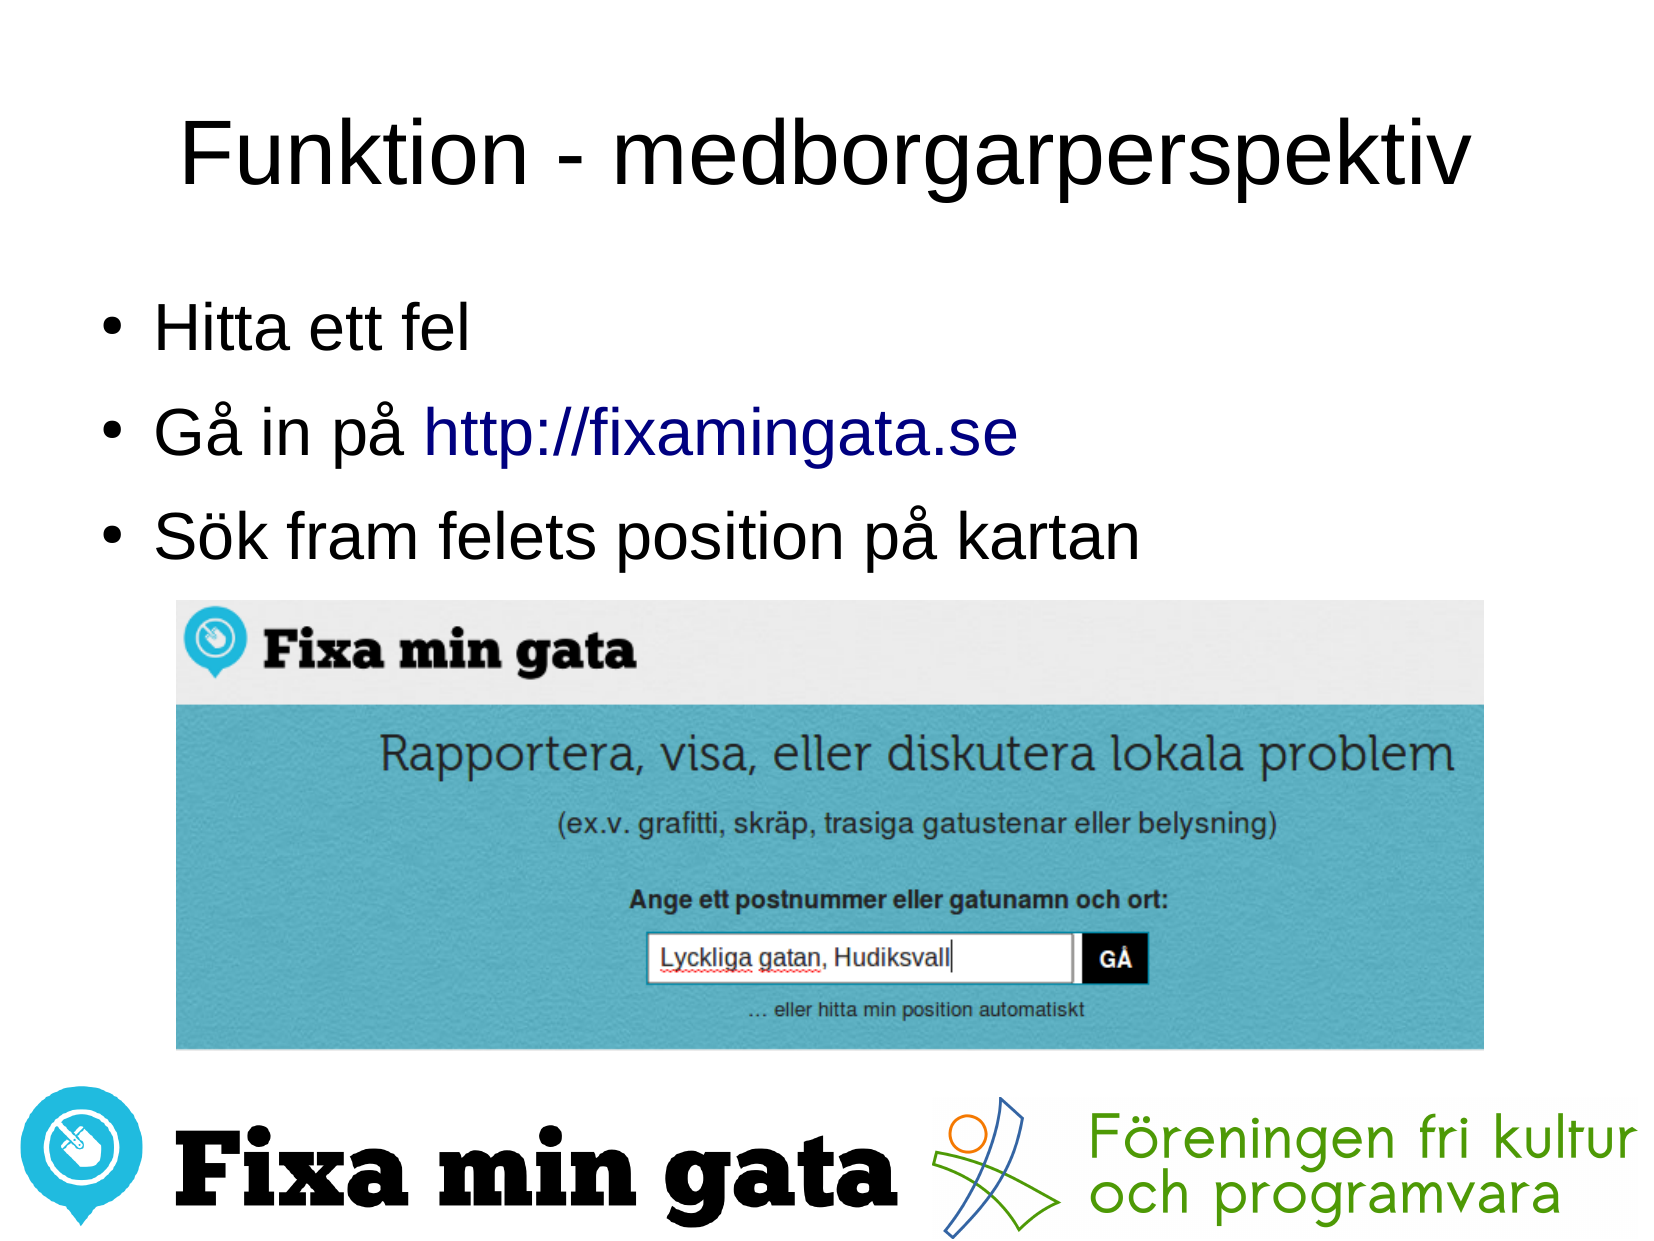

# Funktion - medborgarperspektiv
Hitta ett fel
Gå in på http://fixamingata.se
Sök fram felets position på kartan